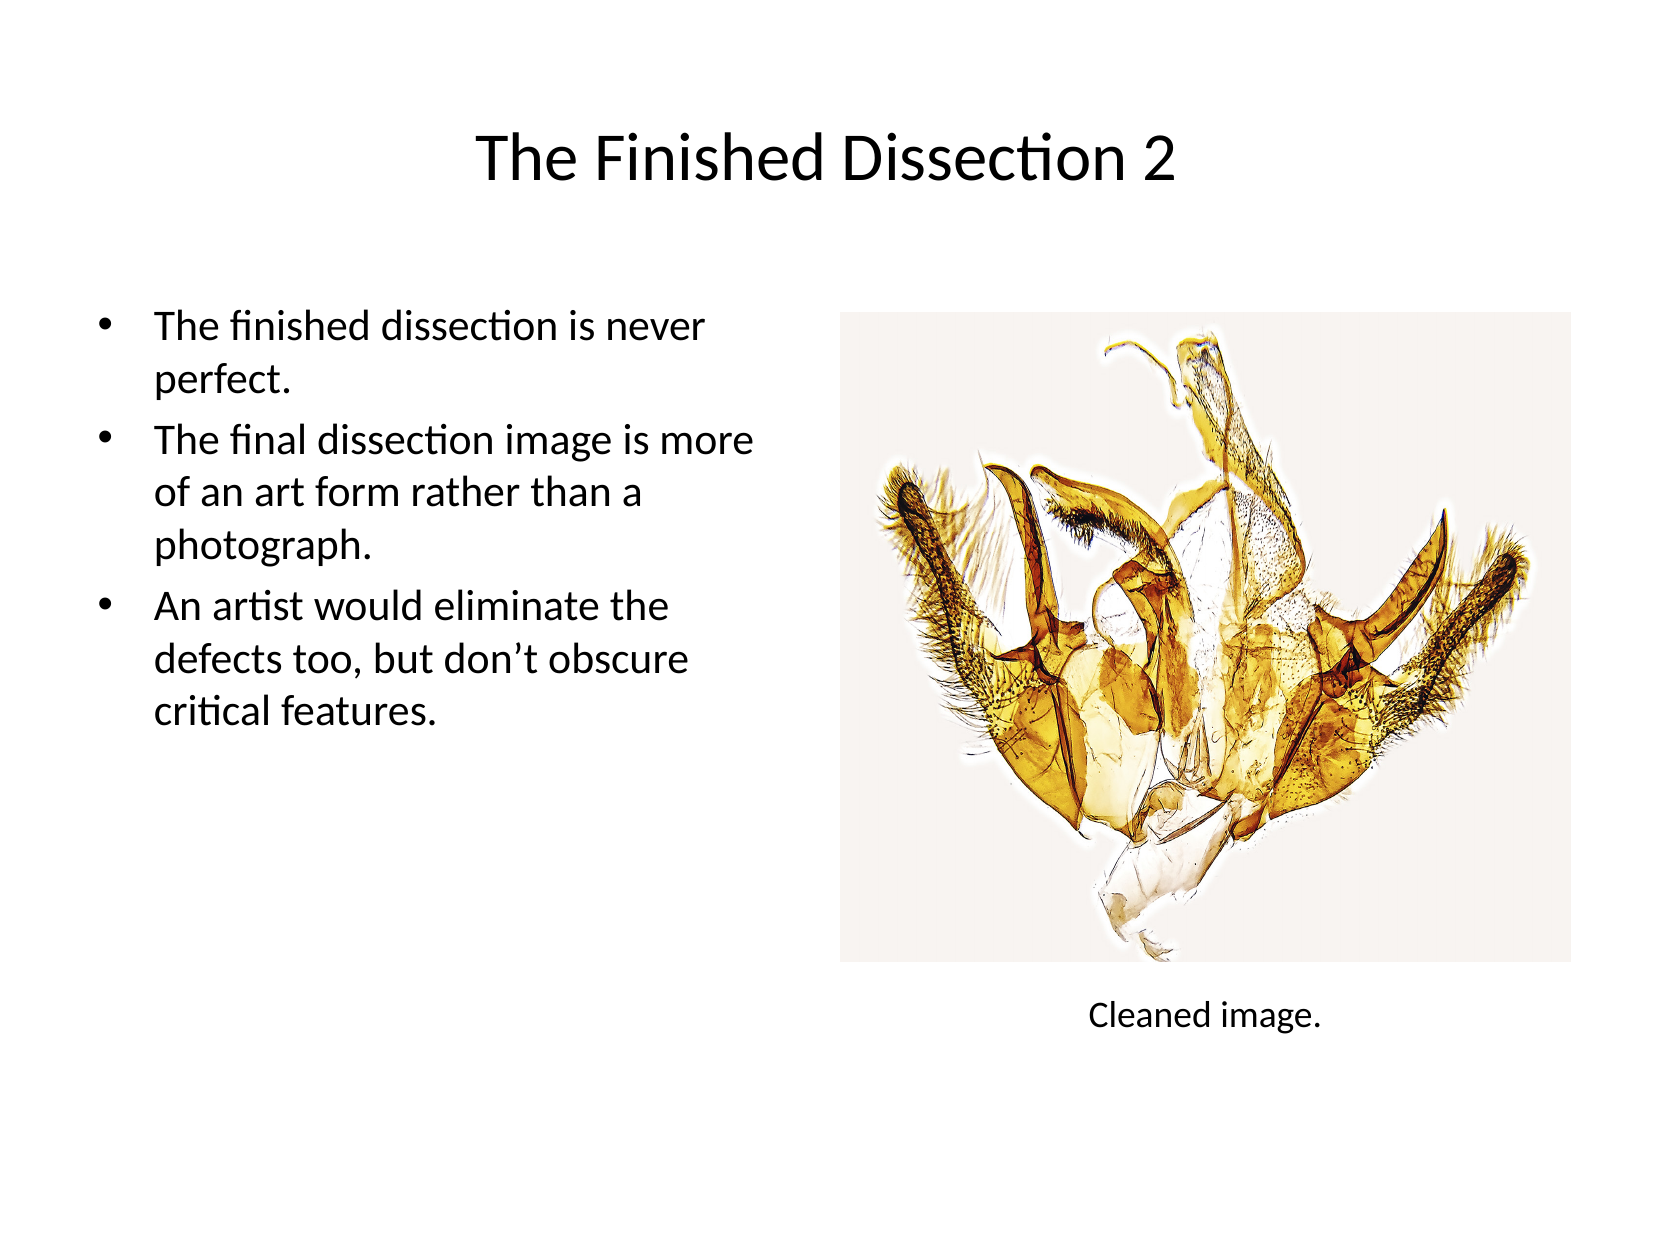

# The Finished Dissection 2
The finished dissection is never perfect.
The final dissection image is more of an art form rather than a photograph.
An artist would eliminate the defects too, but don’t obscure critical features.
Cleaned image.